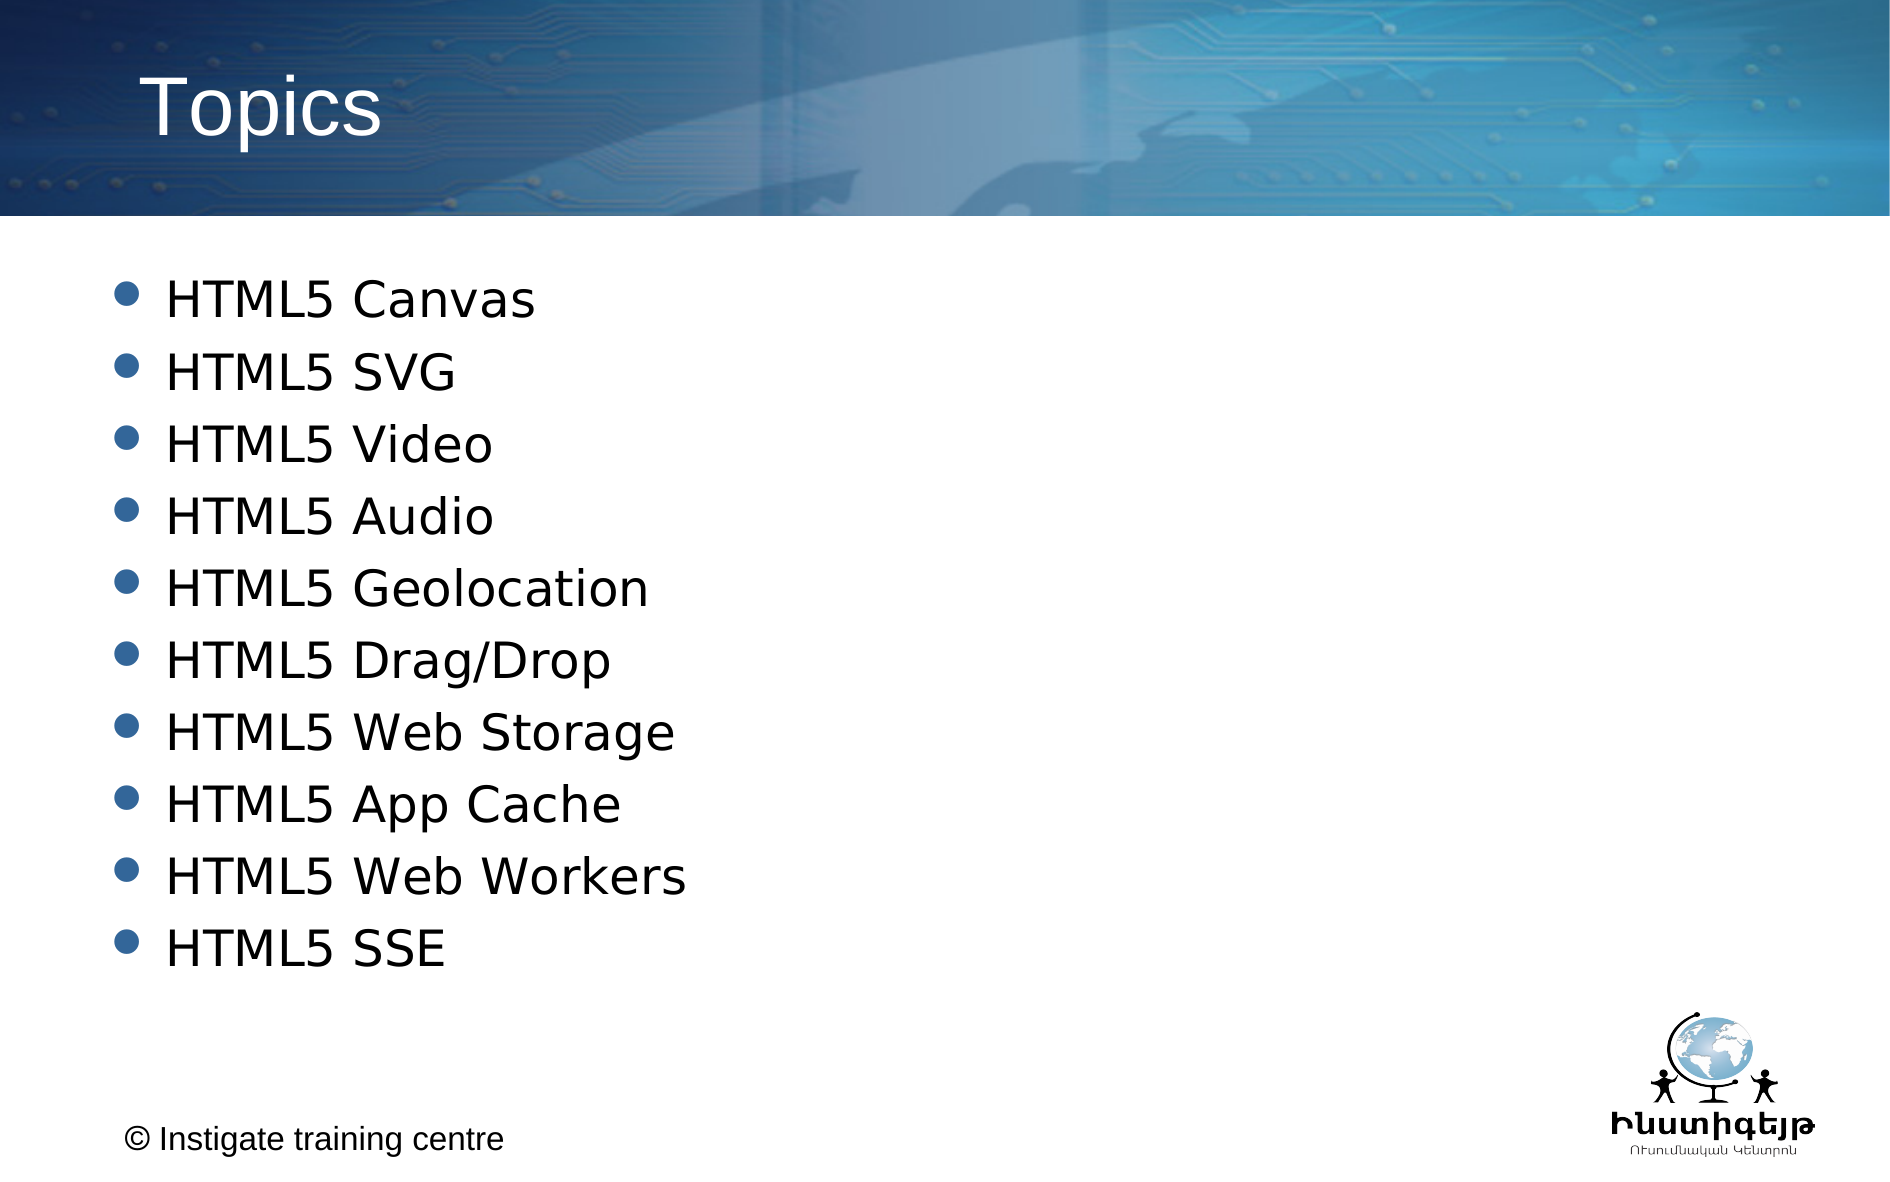

Topics
# HTML5 Canvas
HTML5 SVG
HTML5 Video
HTML5 Audio
HTML5 Geolocation
HTML5 Drag/Drop
HTML5 Web Storage
HTML5 App Cache
HTML5 Web Workers
HTML5 SSE